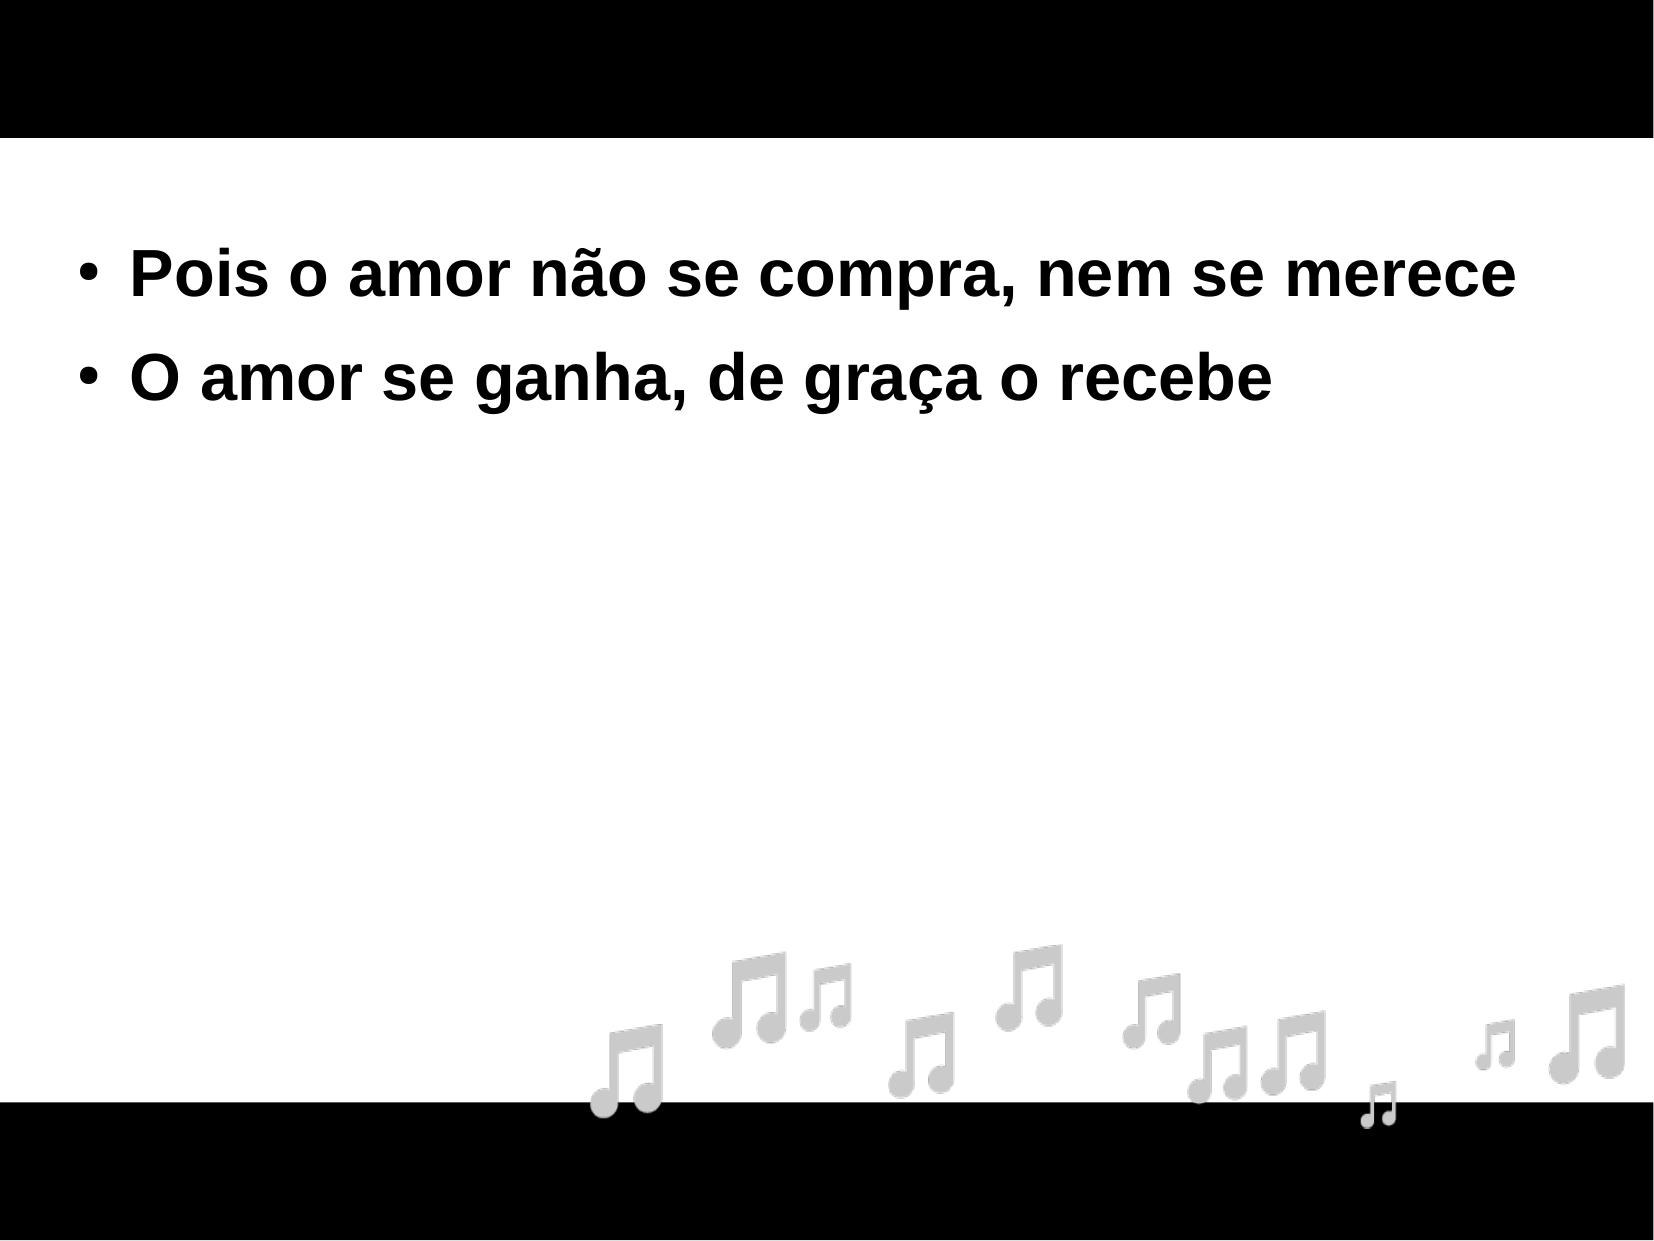

# Pois o amor não se compra, nem se merece
O amor se ganha, de graça o recebe